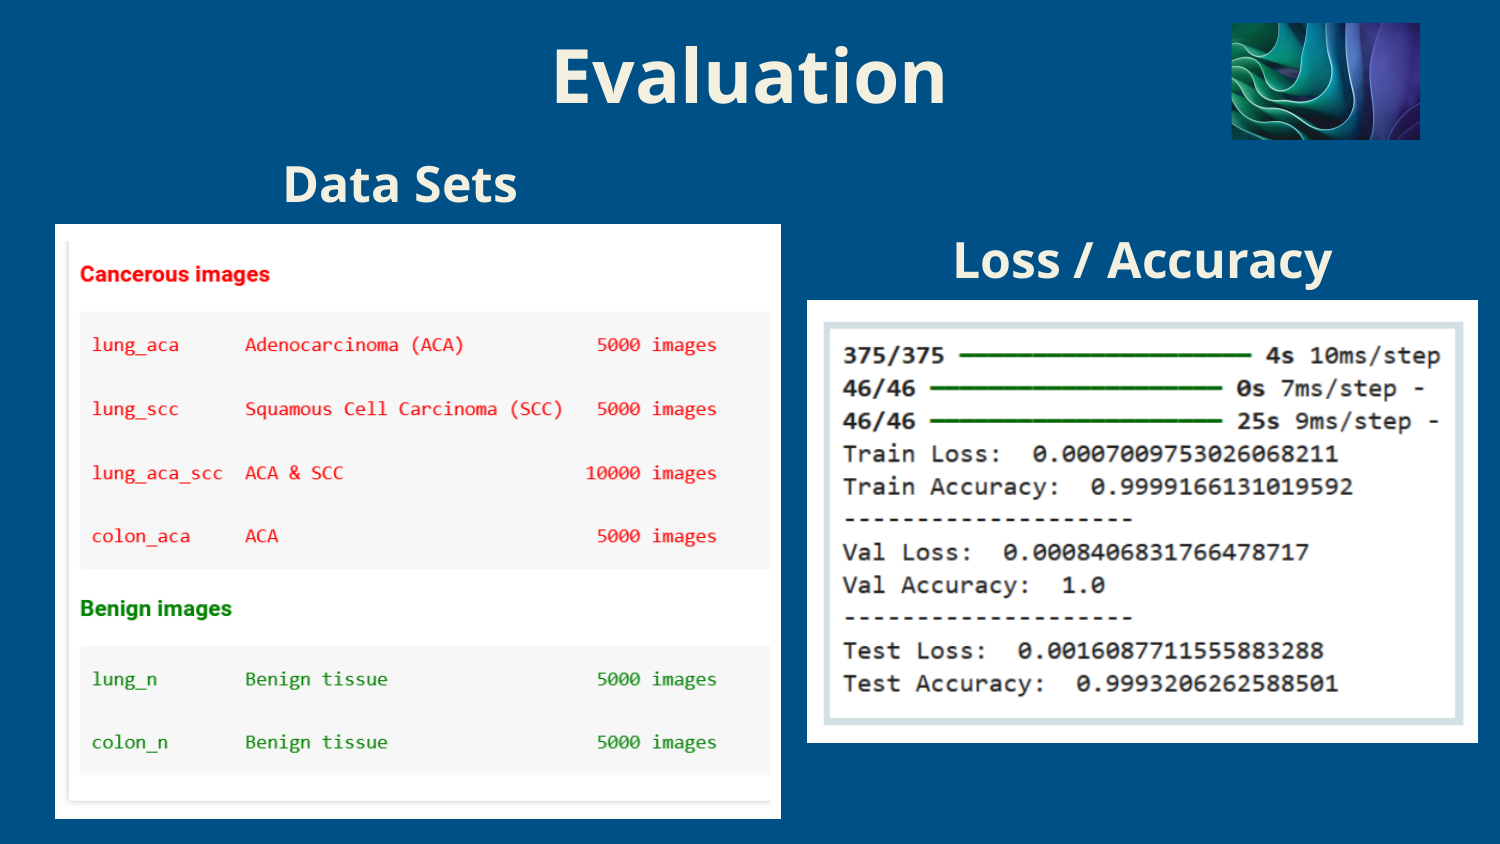

# Evaluation
Data Sets
Loss / Accuracy